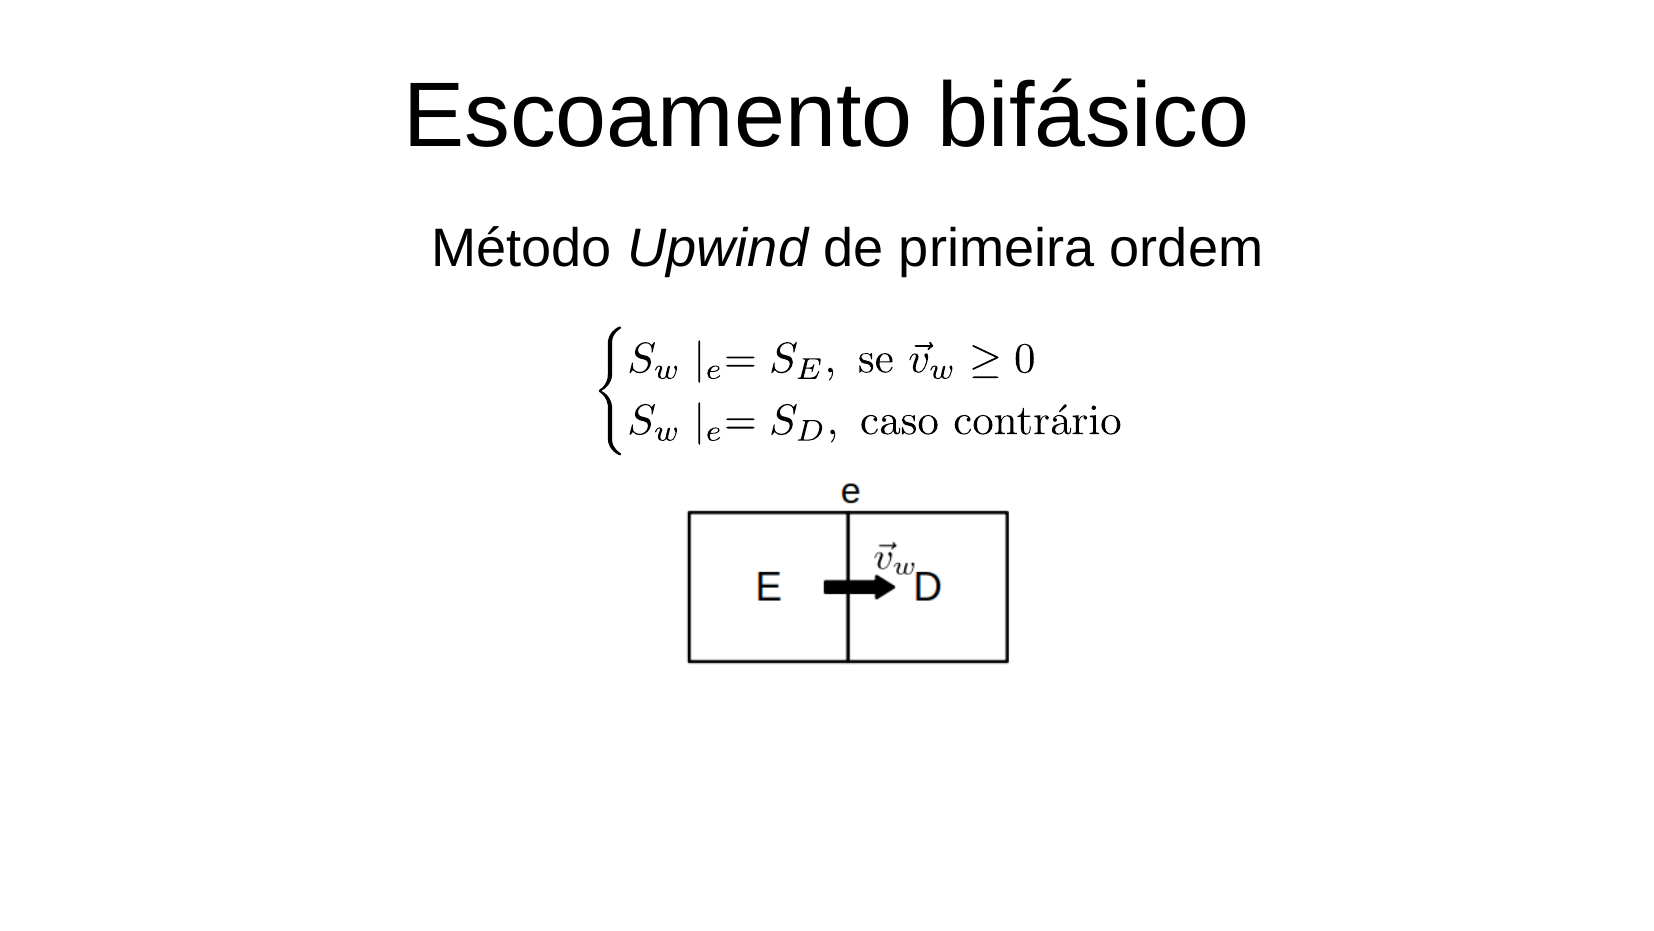

# Escoamento bifásico
Método Upwind de primeira ordem